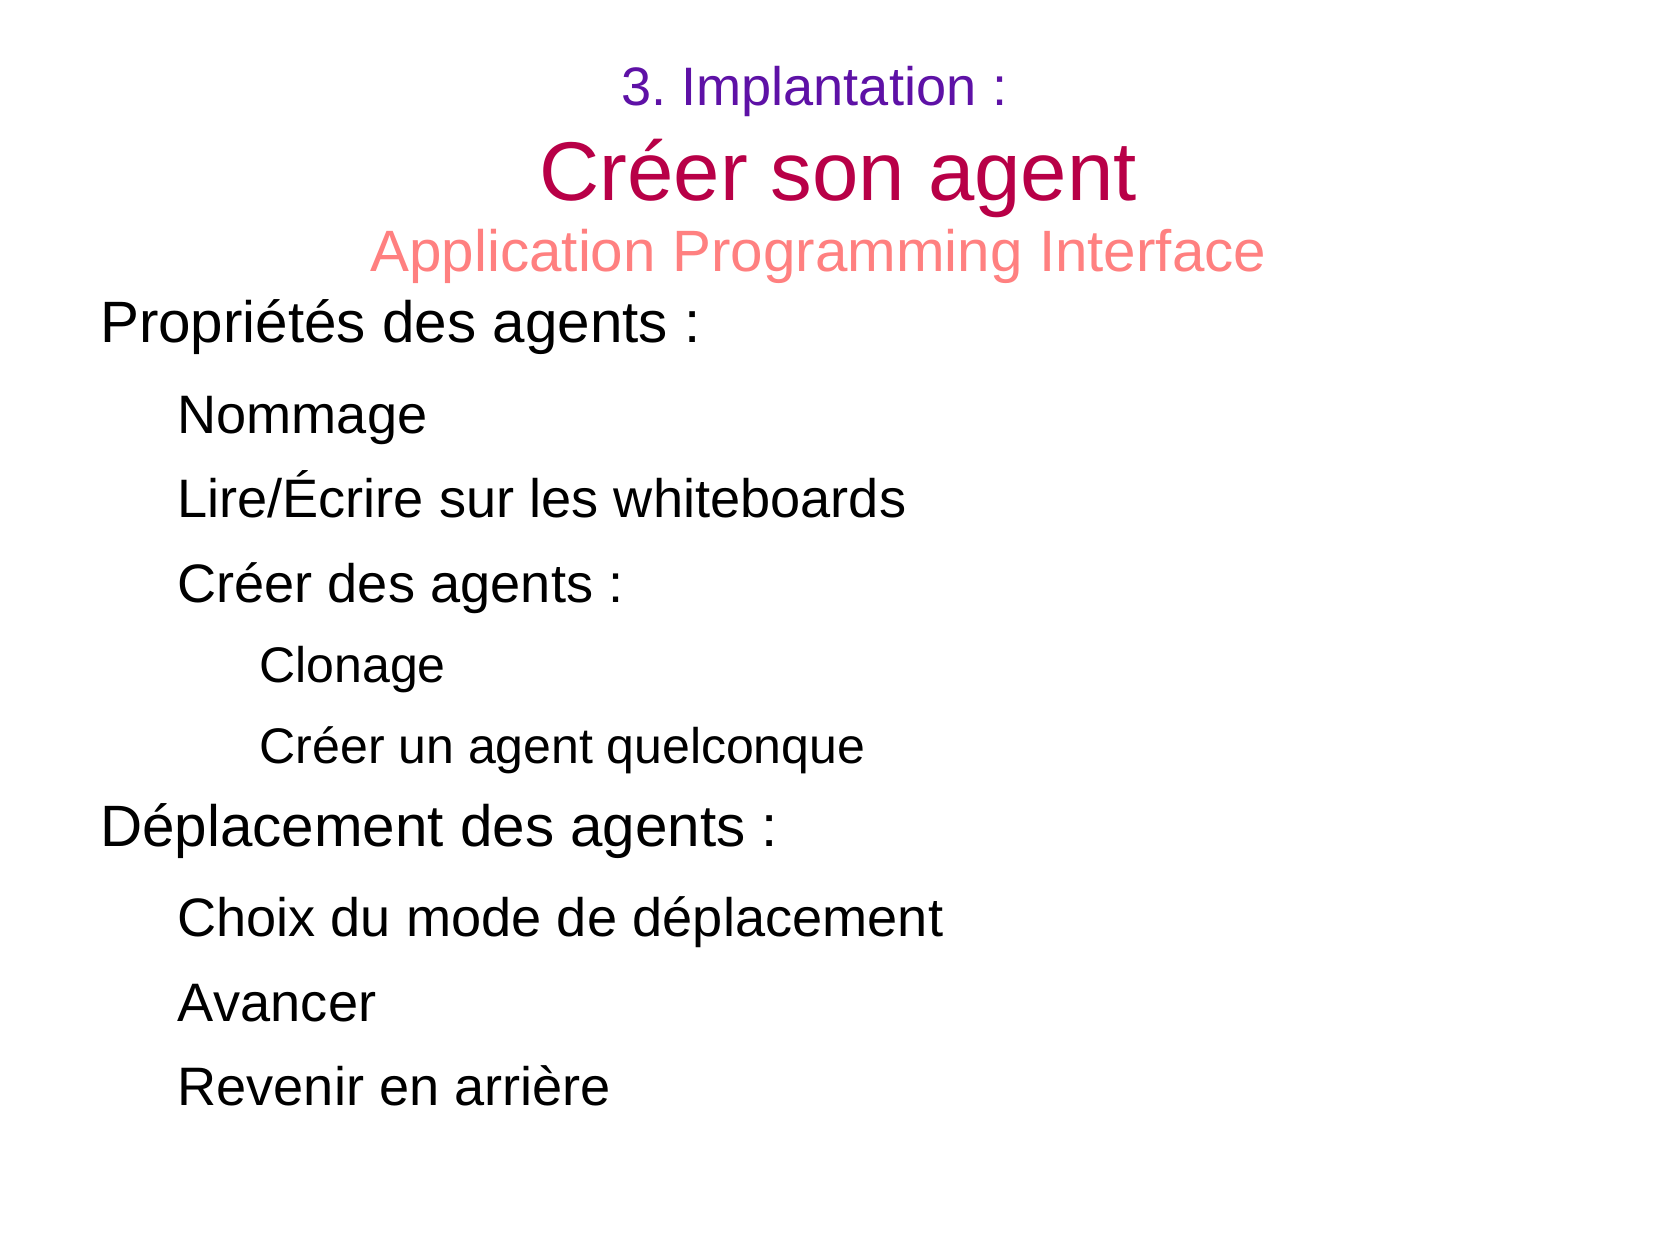

# 3. Implantation : Créer son agent Application Programming Interface
Propriétés des agents :
Nommage
Lire/Écrire sur les whiteboards
Créer des agents :
Clonage
Créer un agent quelconque
Déplacement des agents :
Choix du mode de déplacement
Avancer
Revenir en arrière